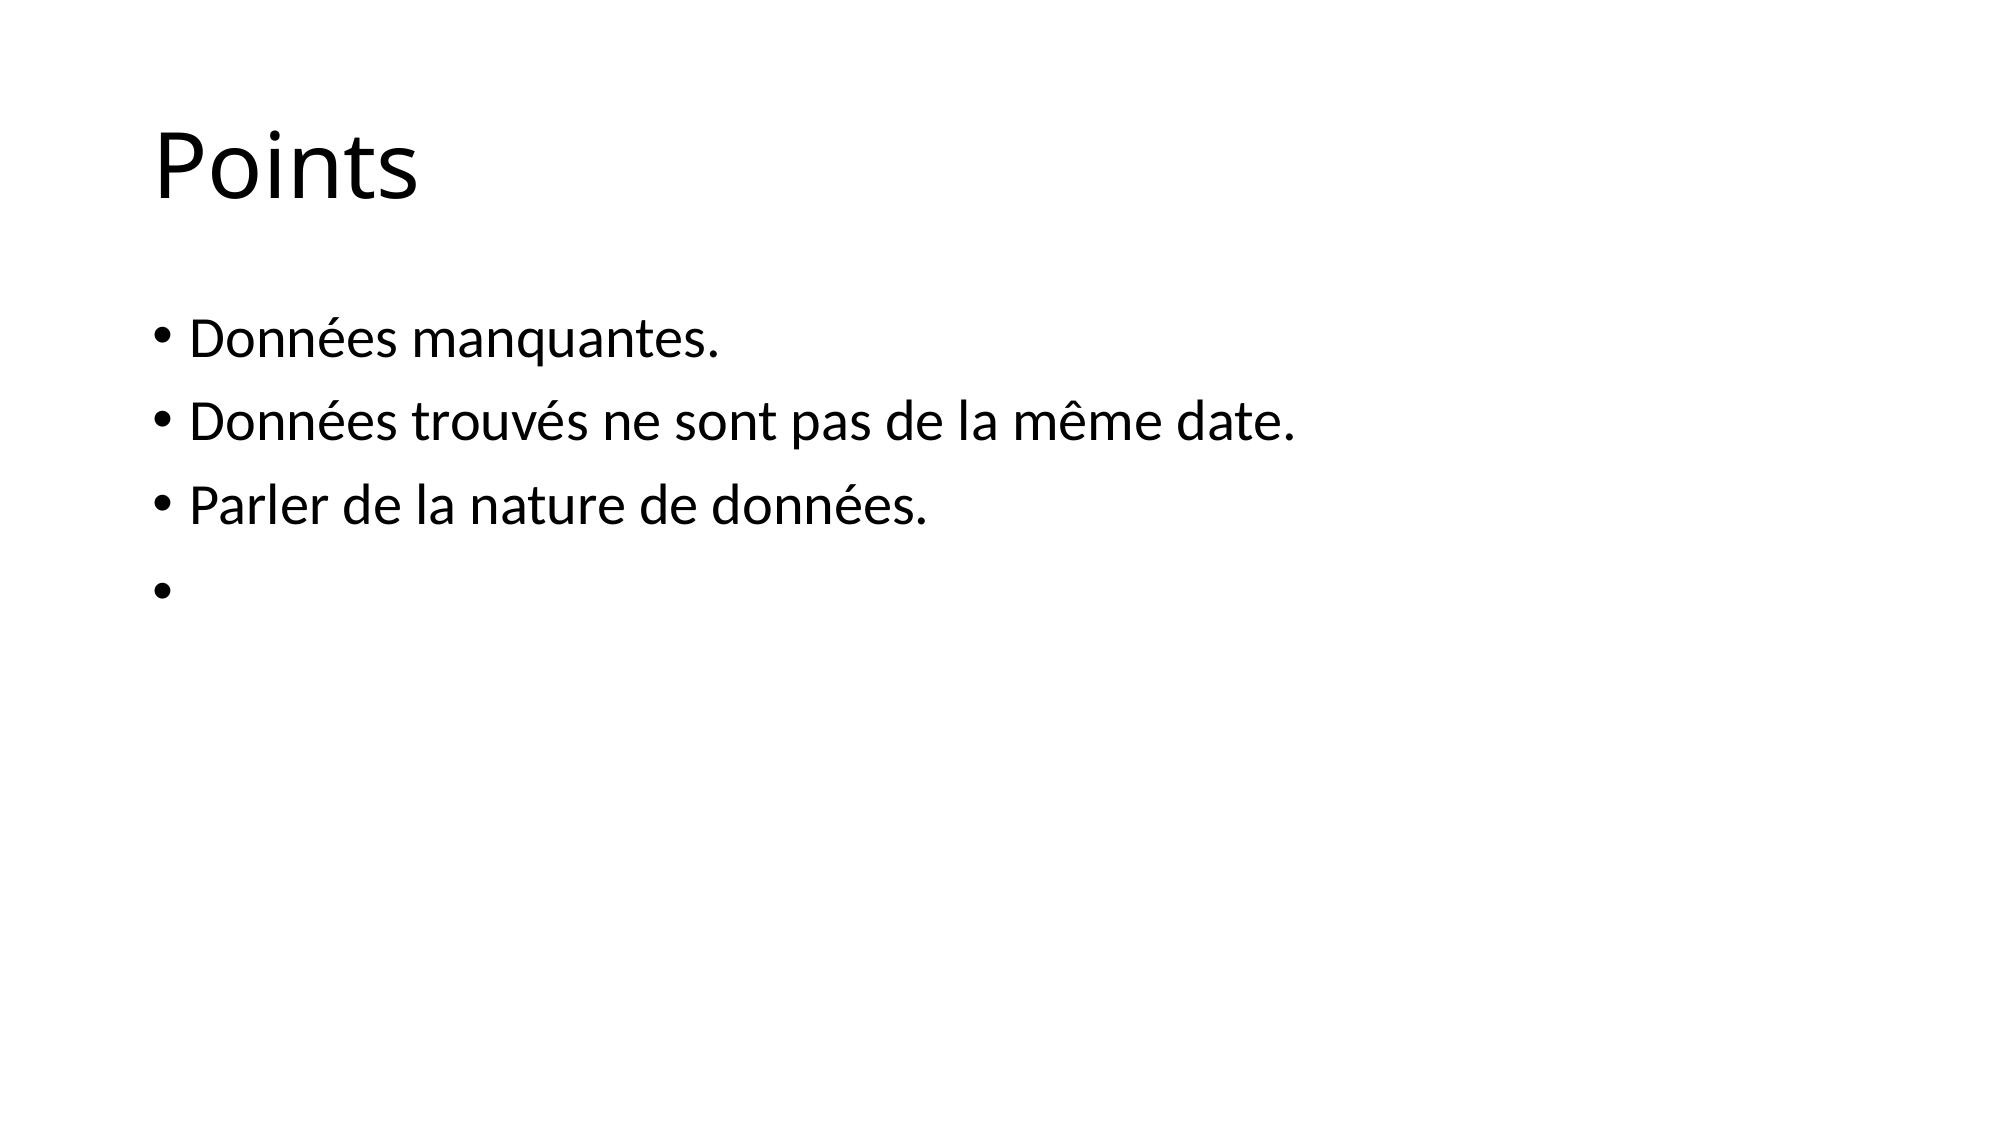

# Points
Données manquantes.
Données trouvés ne sont pas de la même date.
Parler de la nature de données.